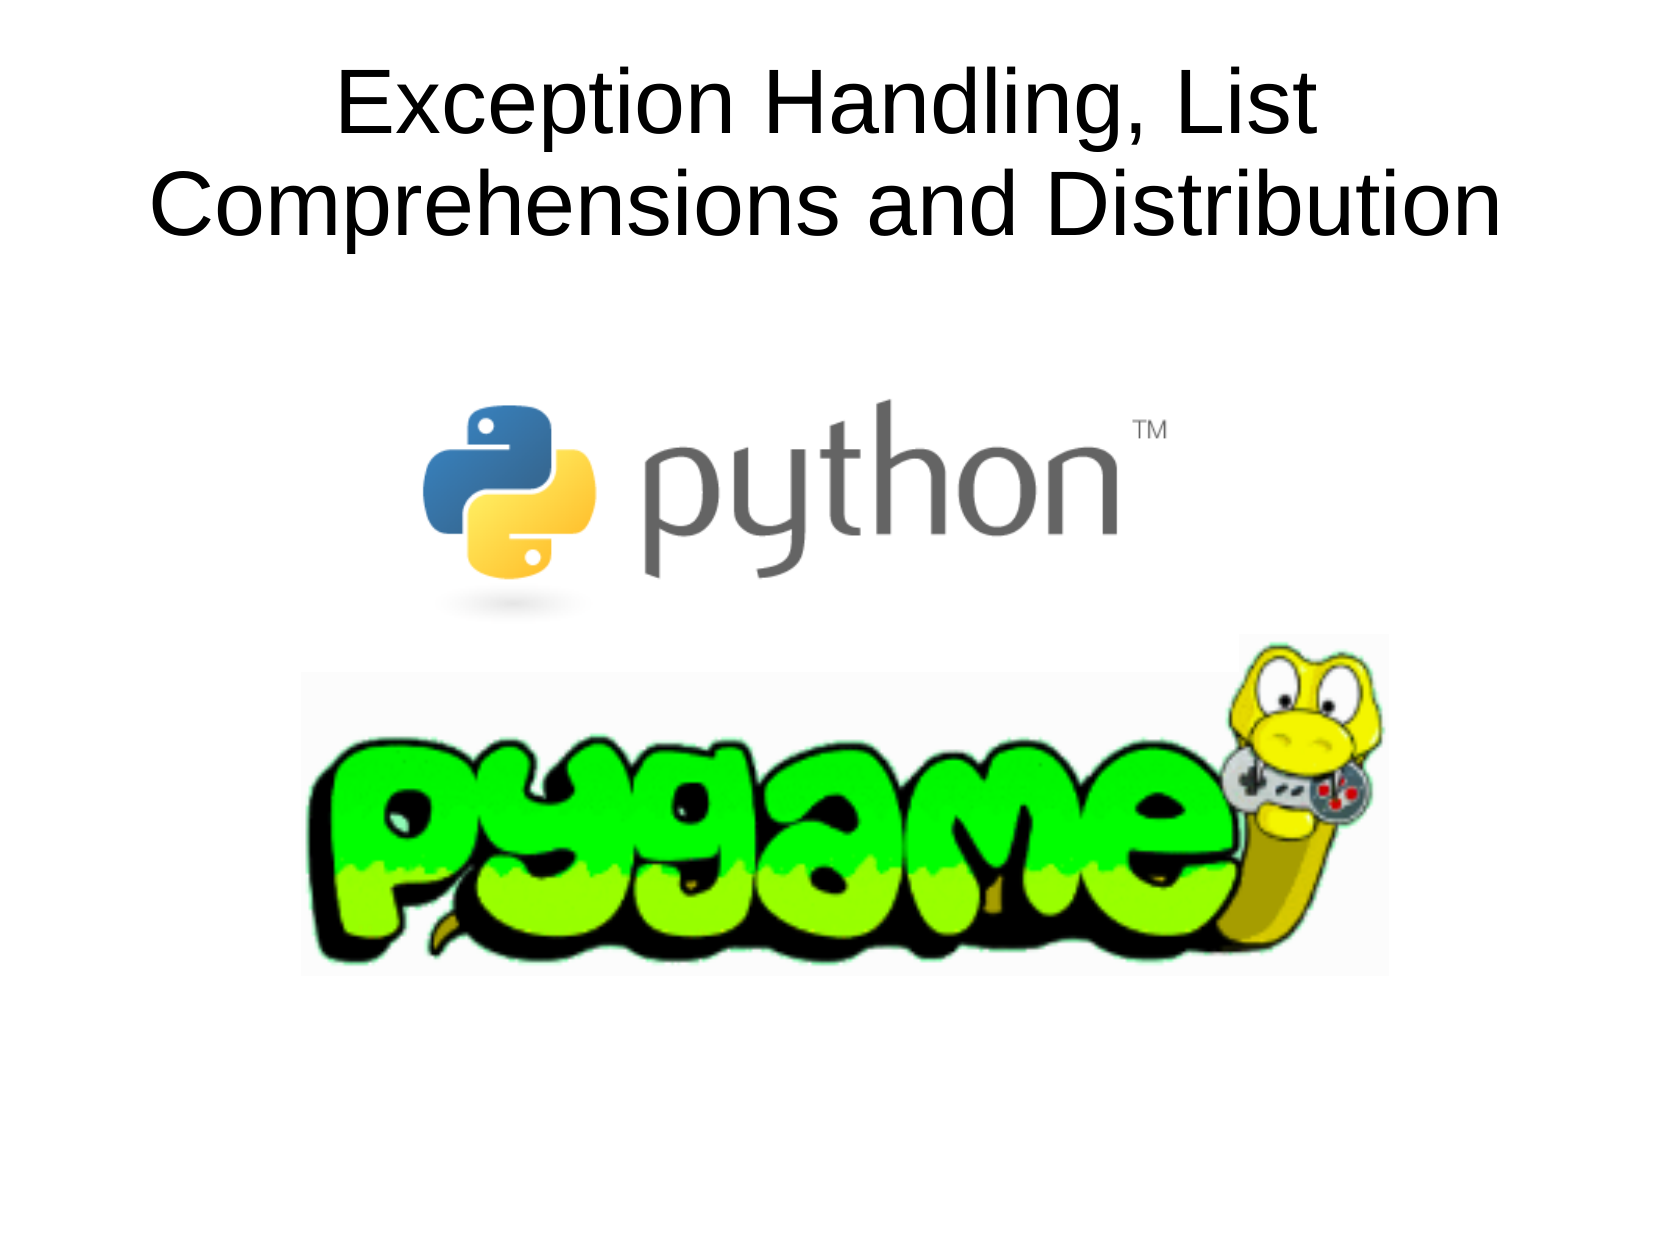

# Exception Handling, List Comprehensions and Distribution